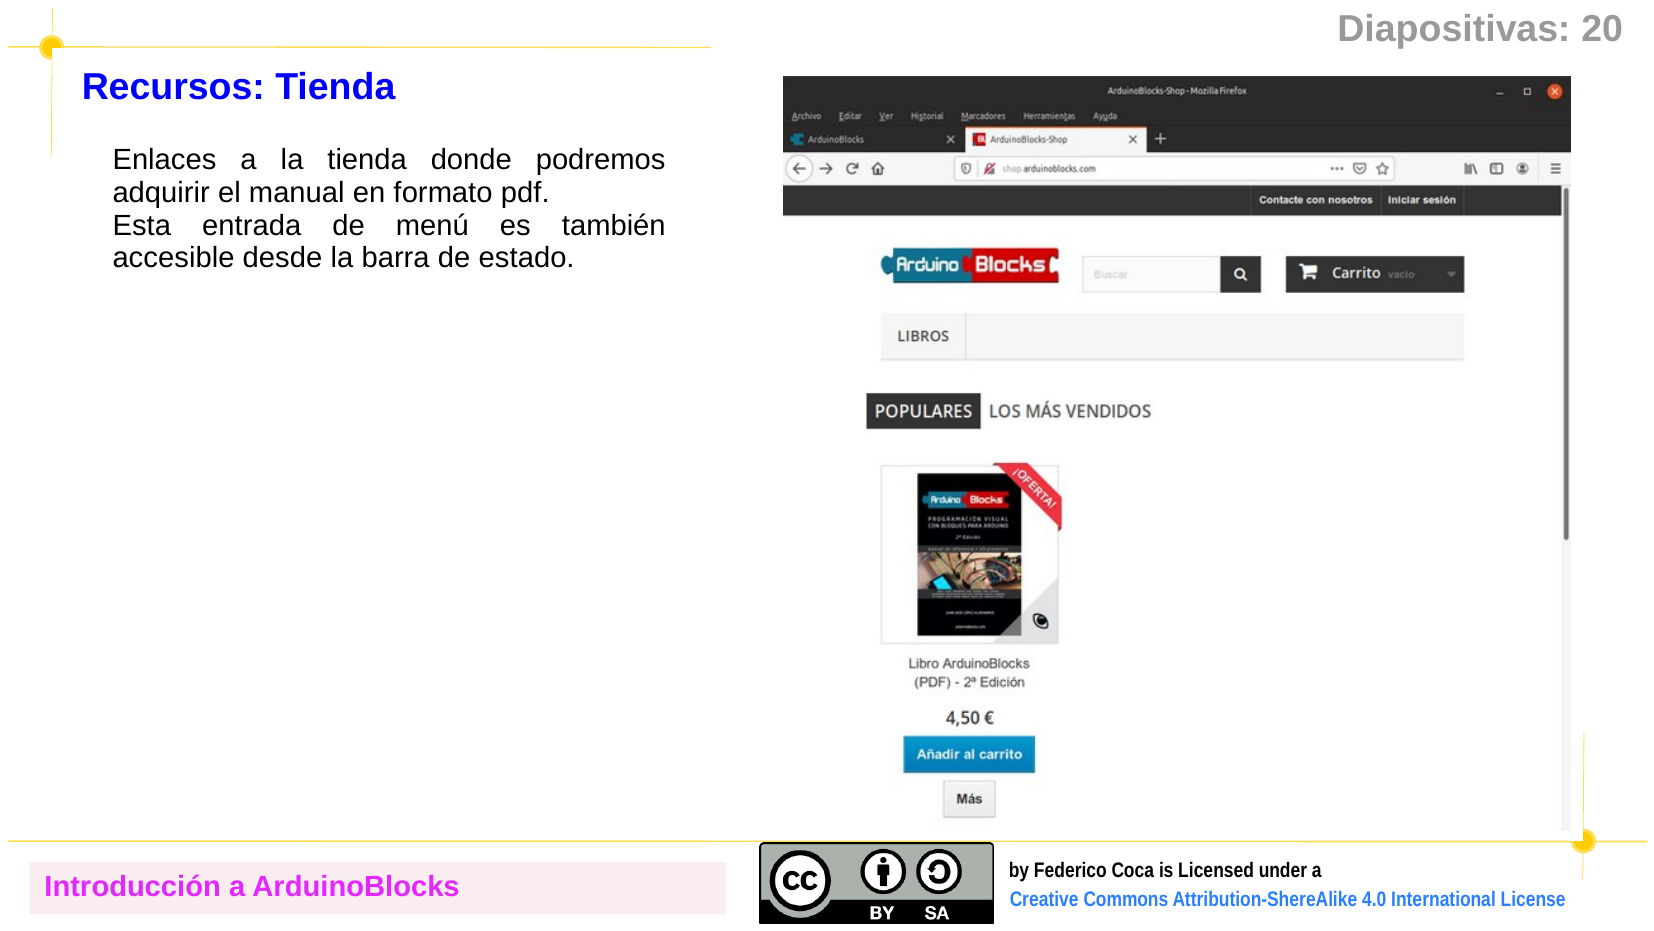

Diapositivas: 20
Recursos: Tienda
Enlaces a la tienda donde podremos adquirir el manual en formato pdf.
Esta entrada de menú es también accesible desde la barra de estado.
Introducción a ArduinoBlocks